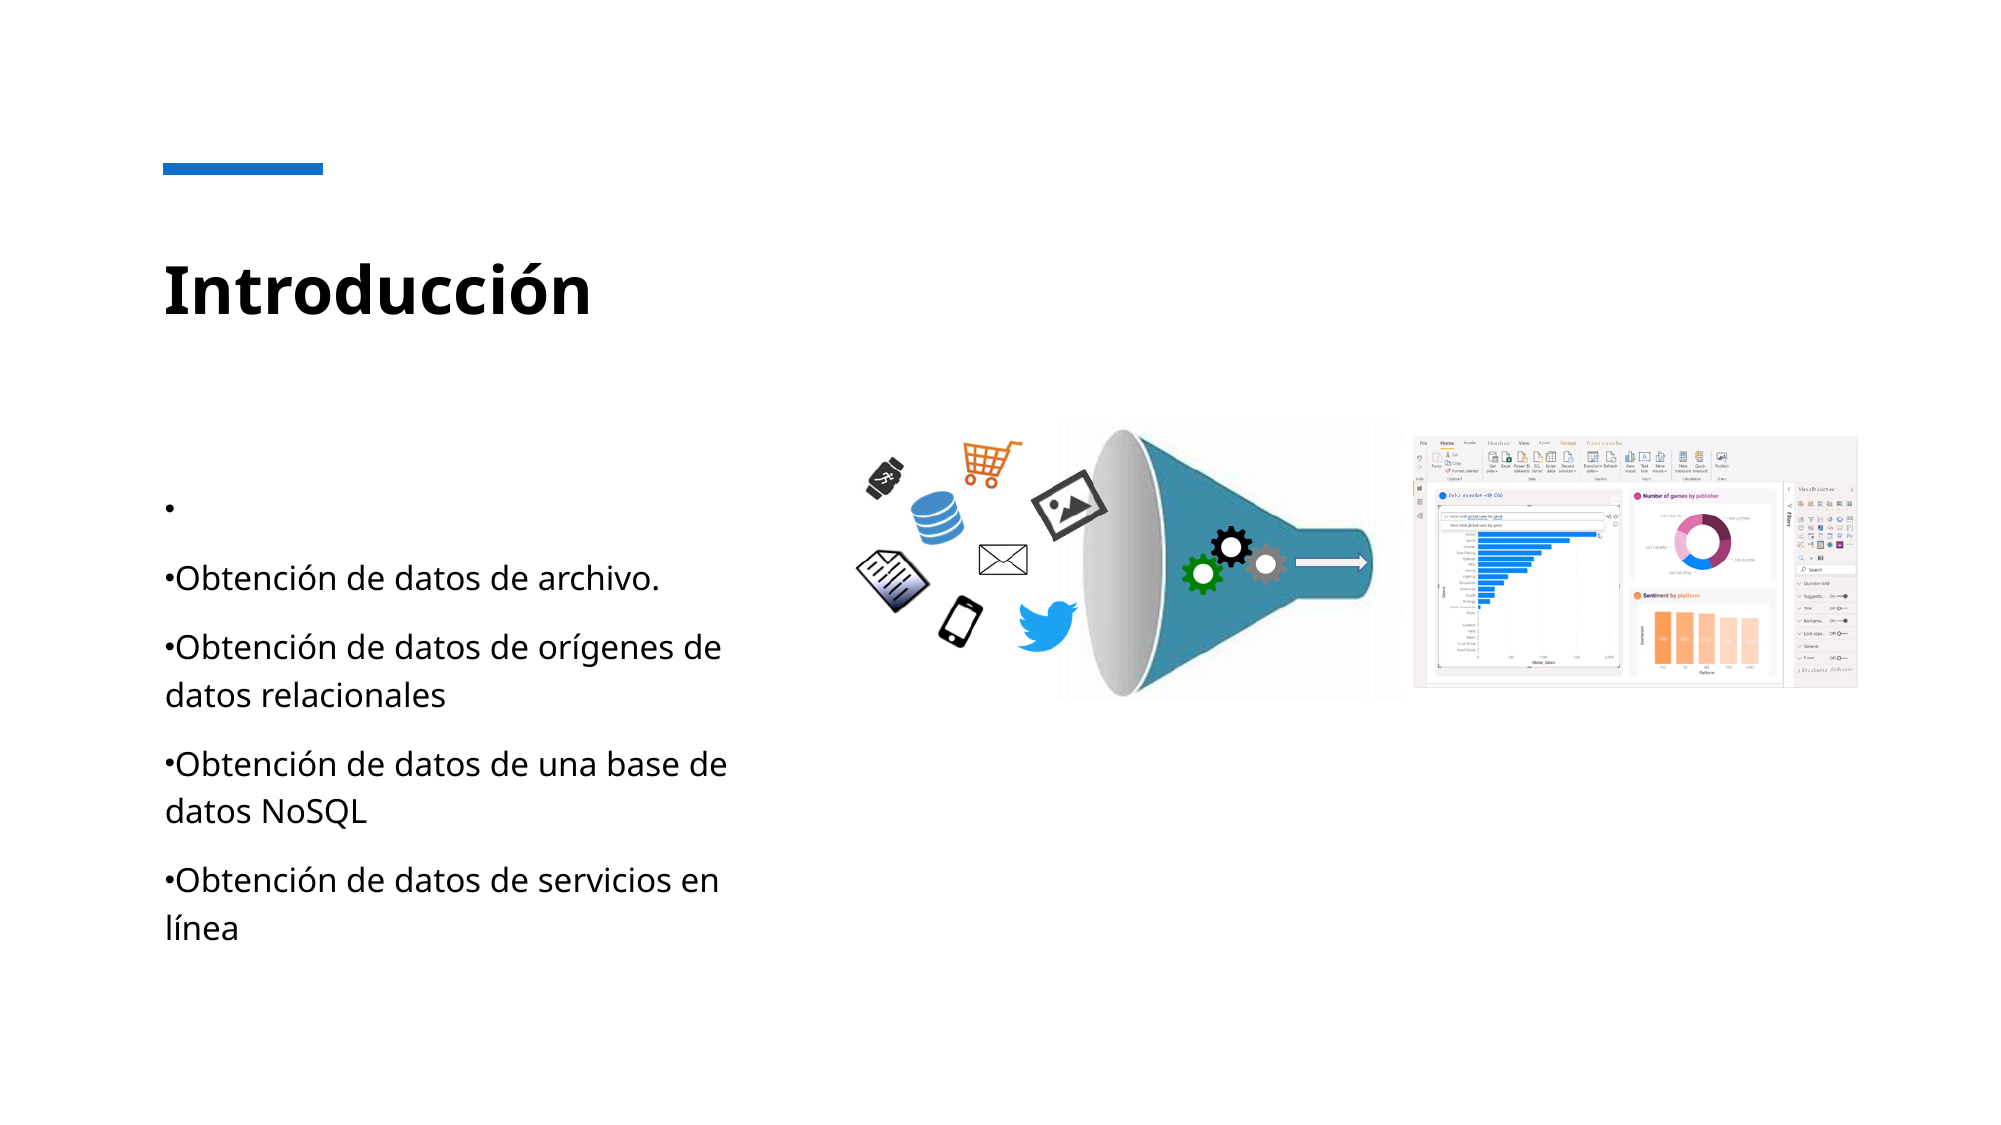

# Introducción
Obtención de datos de archivo.
Obtención de datos de orígenes de datos relacionales
Obtención de datos de una base de datos NoSQL
Obtención de datos de servicios en línea